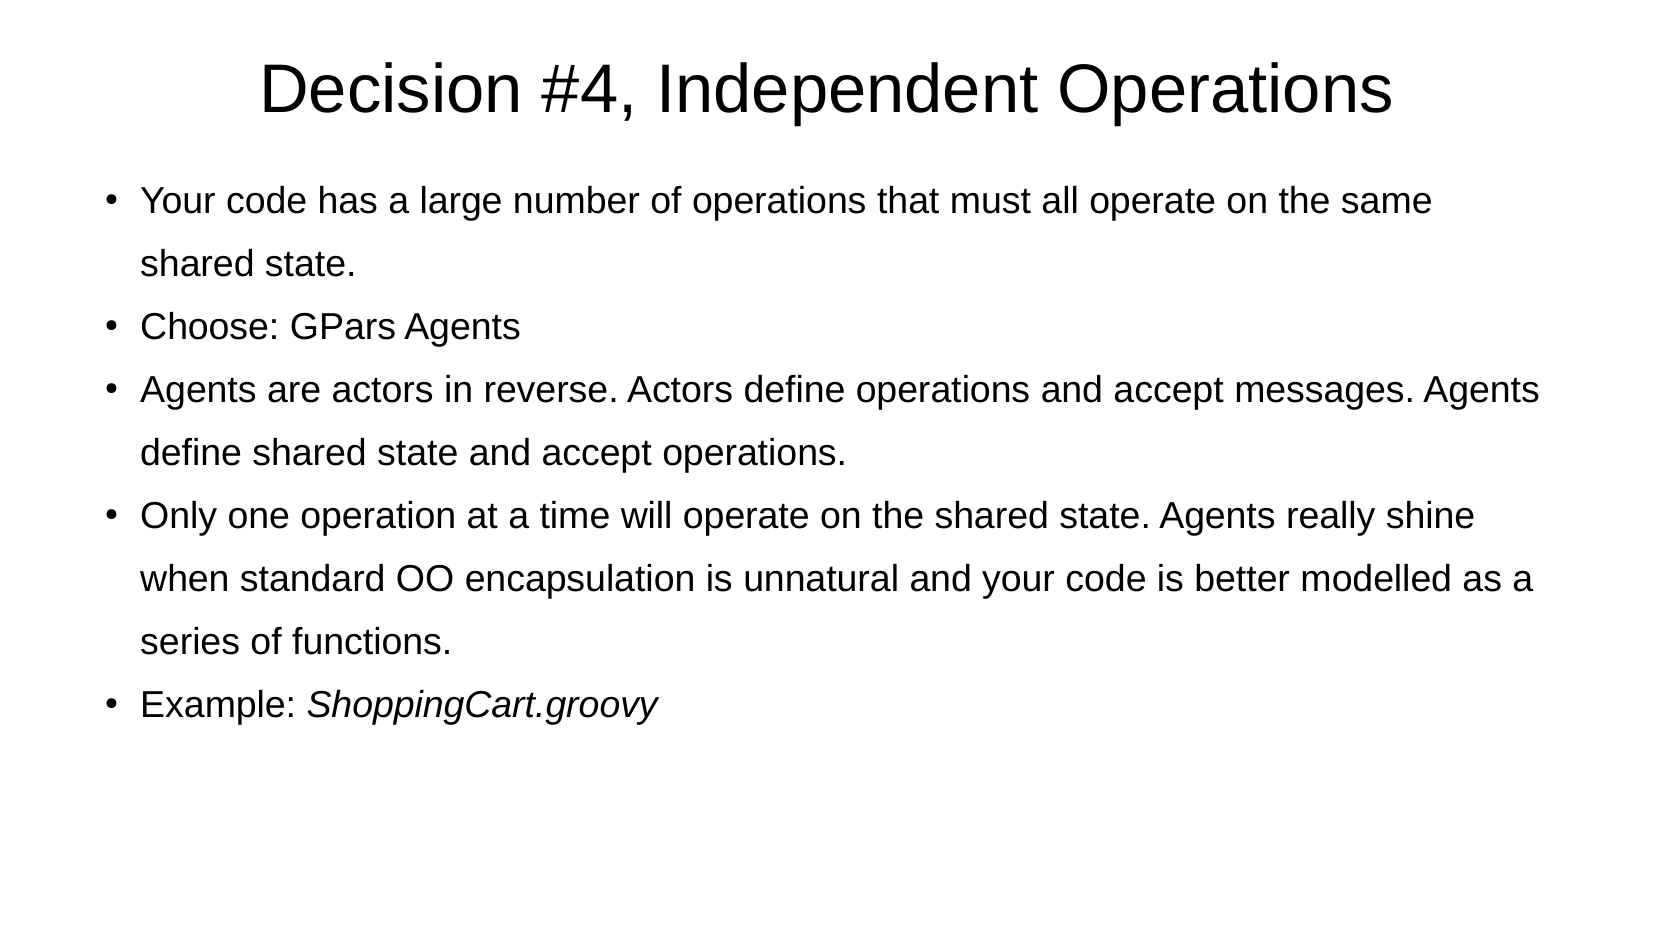

# Decision #4, Independent Operations
Your code has a large number of operations that must all operate on the same shared state.
Choose: GPars Agents
Agents are actors in reverse. Actors define operations and accept messages. Agents define shared state and accept operations.
Only one operation at a time will operate on the shared state. Agents really shine when standard OO encapsulation is unnatural and your code is better modelled as a series of functions.
Example: ShoppingCart.groovy